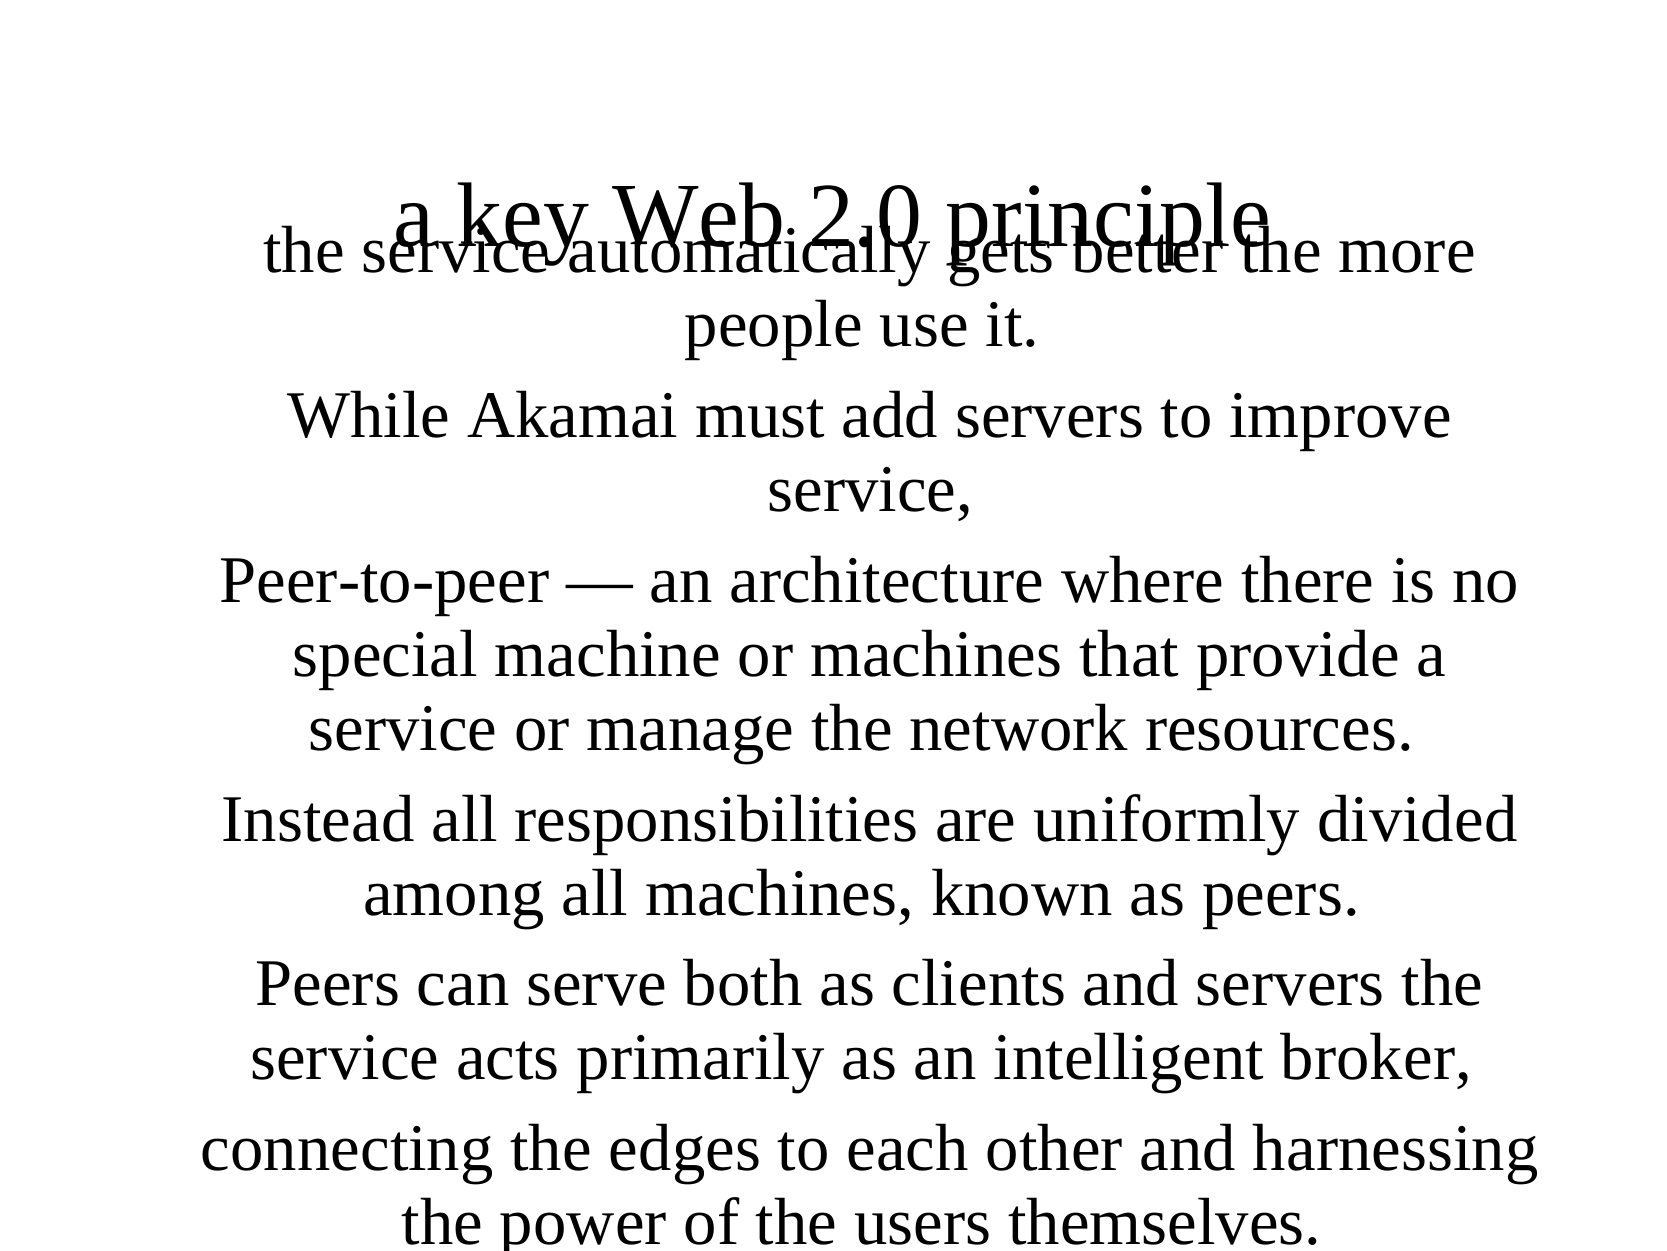

# a key Web 2.0 principle
the service automatically gets better the more people use it.
While Akamai must add servers to improve service,
Peer-to-peer — an architecture where there is no special machine or machines that provide a service or manage the network resources.
Instead all responsibilities are uniformly divided among all machines, known as peers.
Peers can serve both as clients and servers the service acts primarily as an intelligent broker,
connecting the edges to each other and harnessing the power of the users themselves.